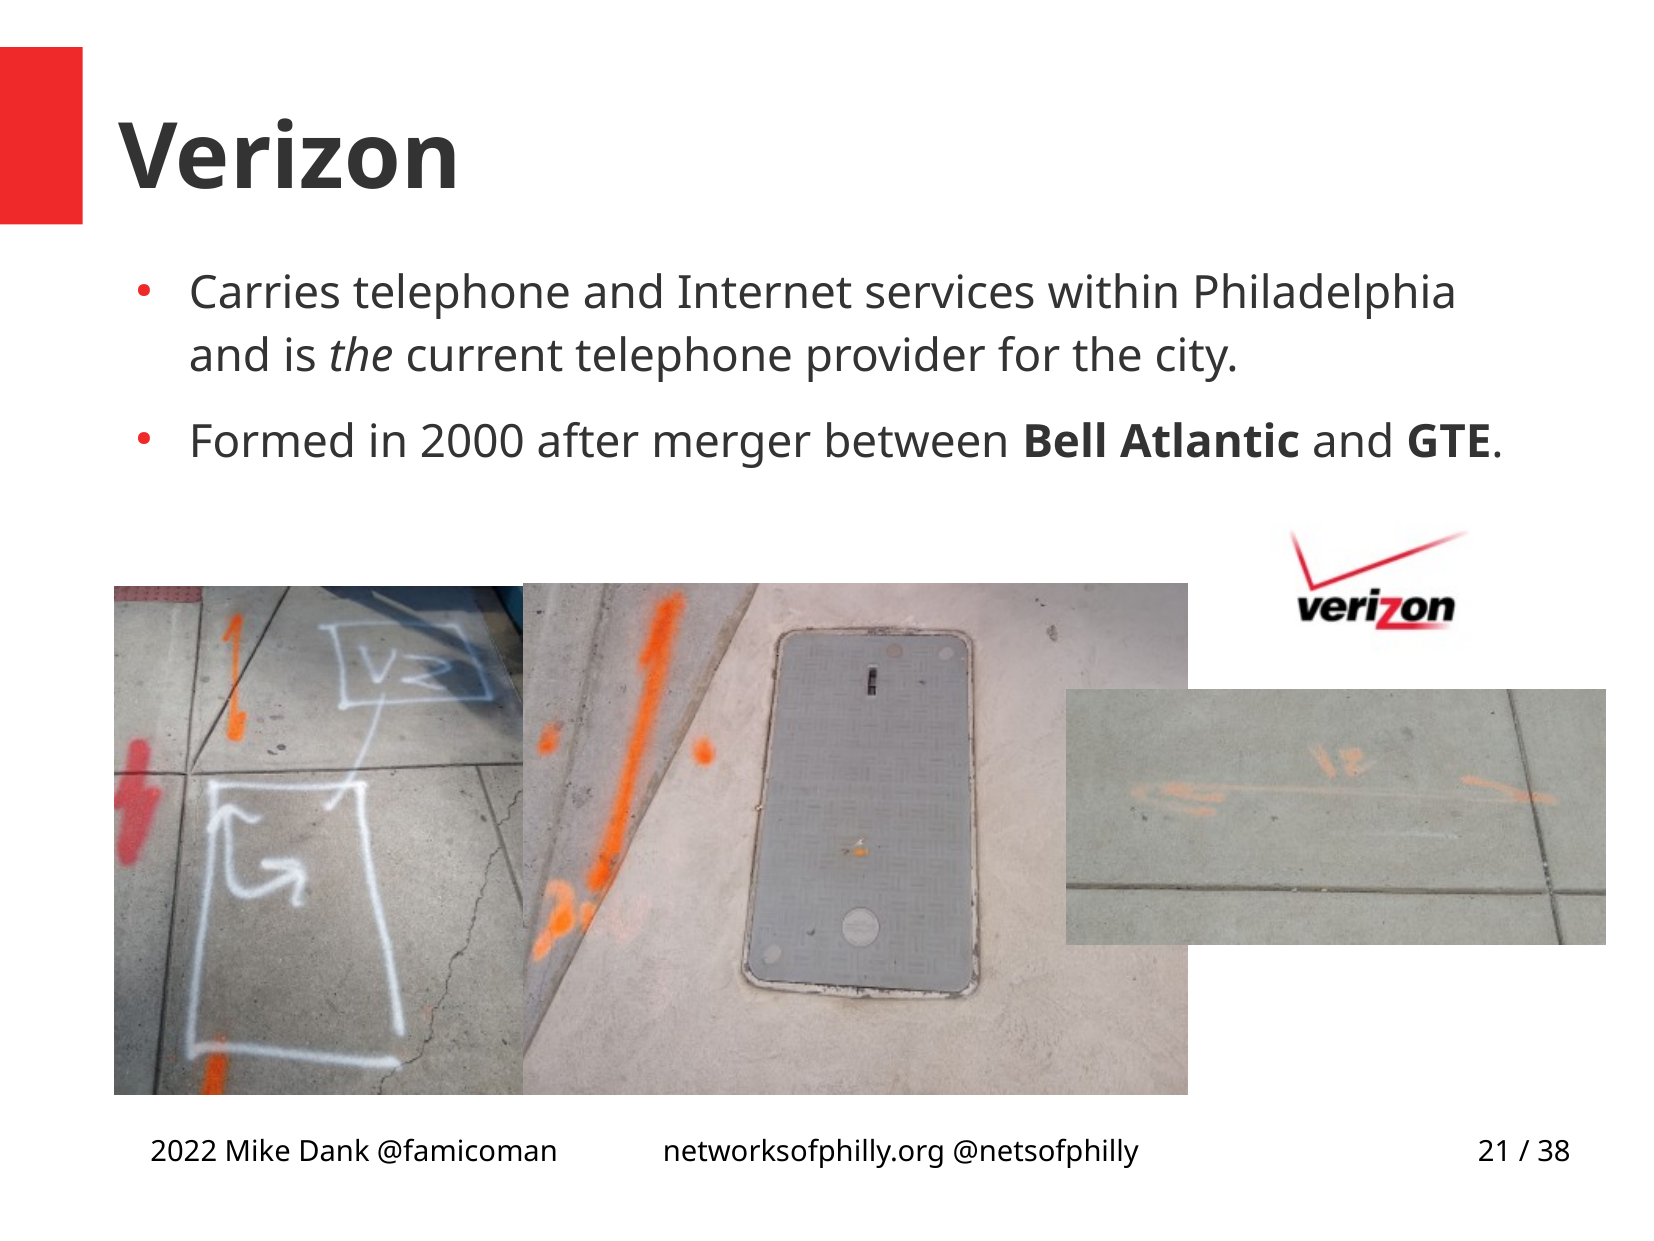

# Verizon
Carries telephone and Internet services within Philadelphia and is the current telephone provider for the city.
Formed in 2000 after merger between Bell Atlantic and GTE.
2022 Mike Dank @famicoman networksofphilly.org @netsofphilly
21